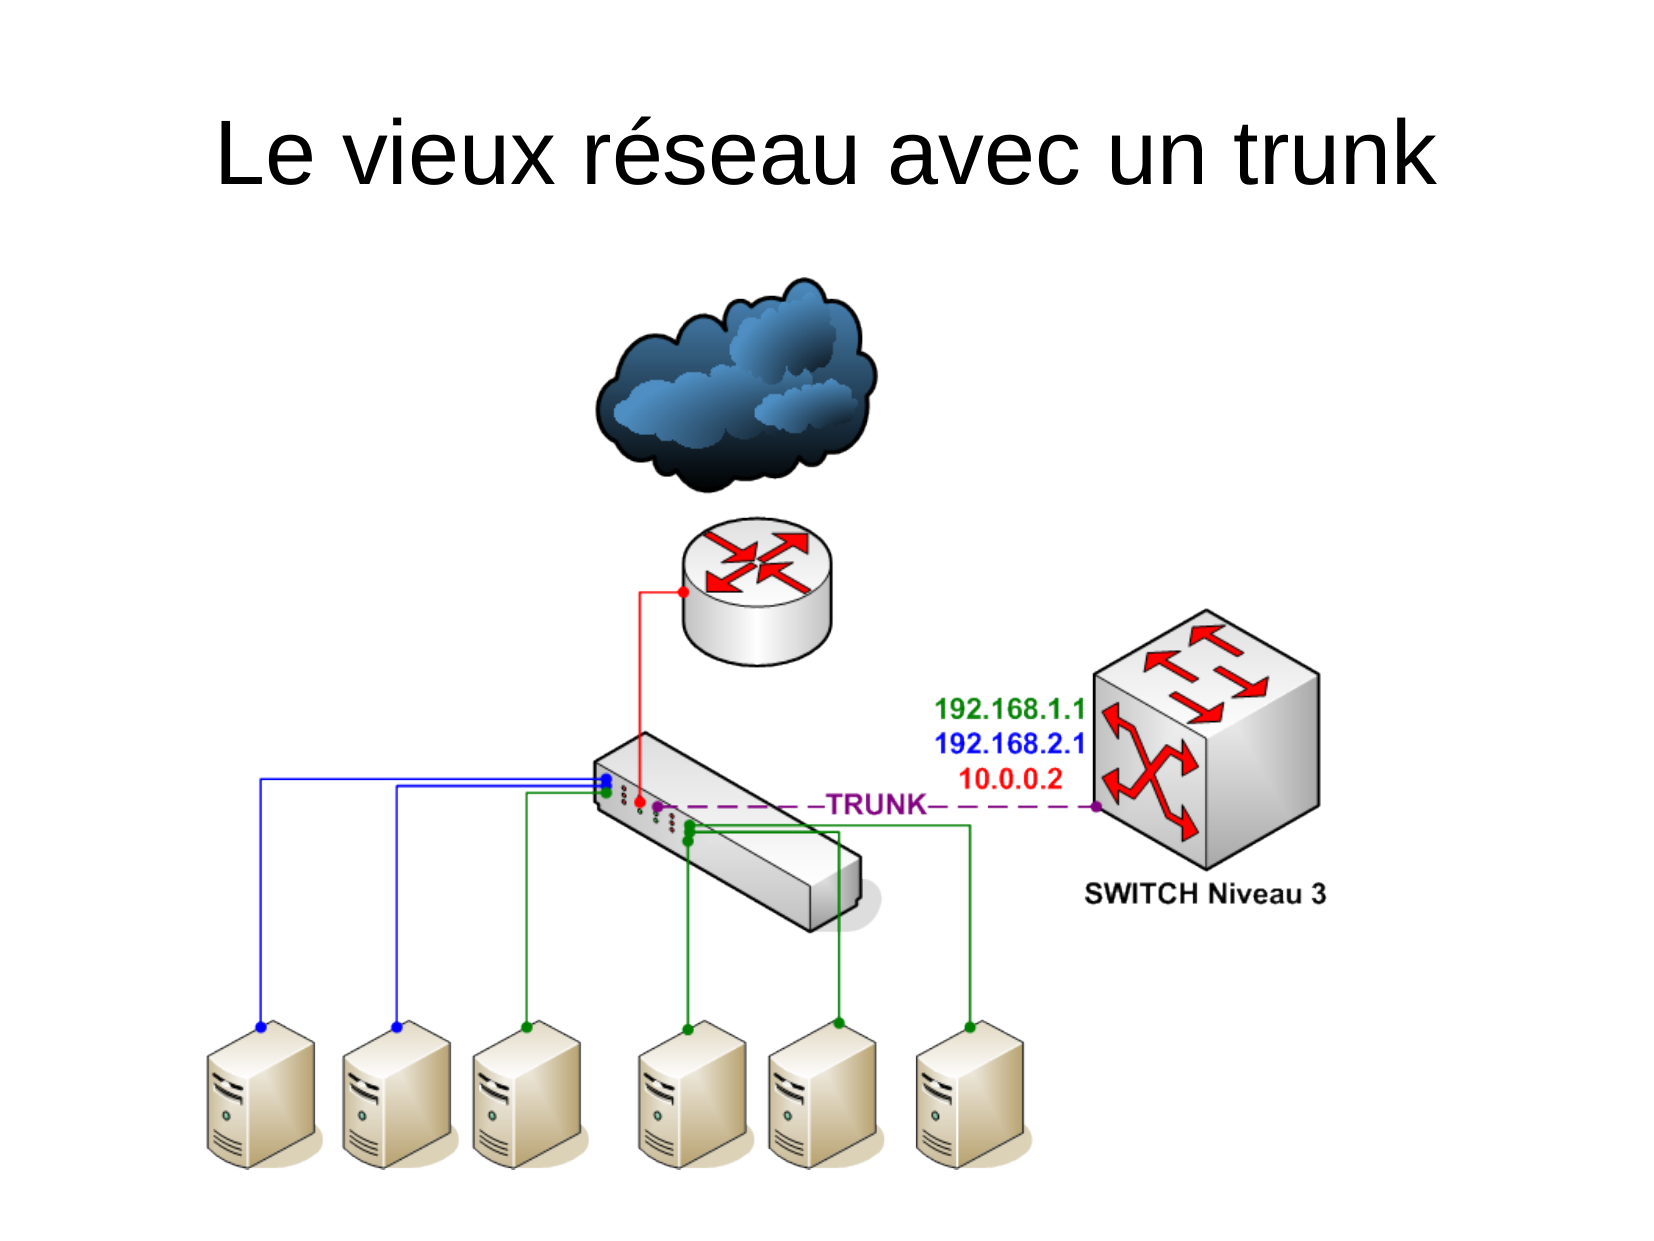

# Le vieux réseau avec un trunk